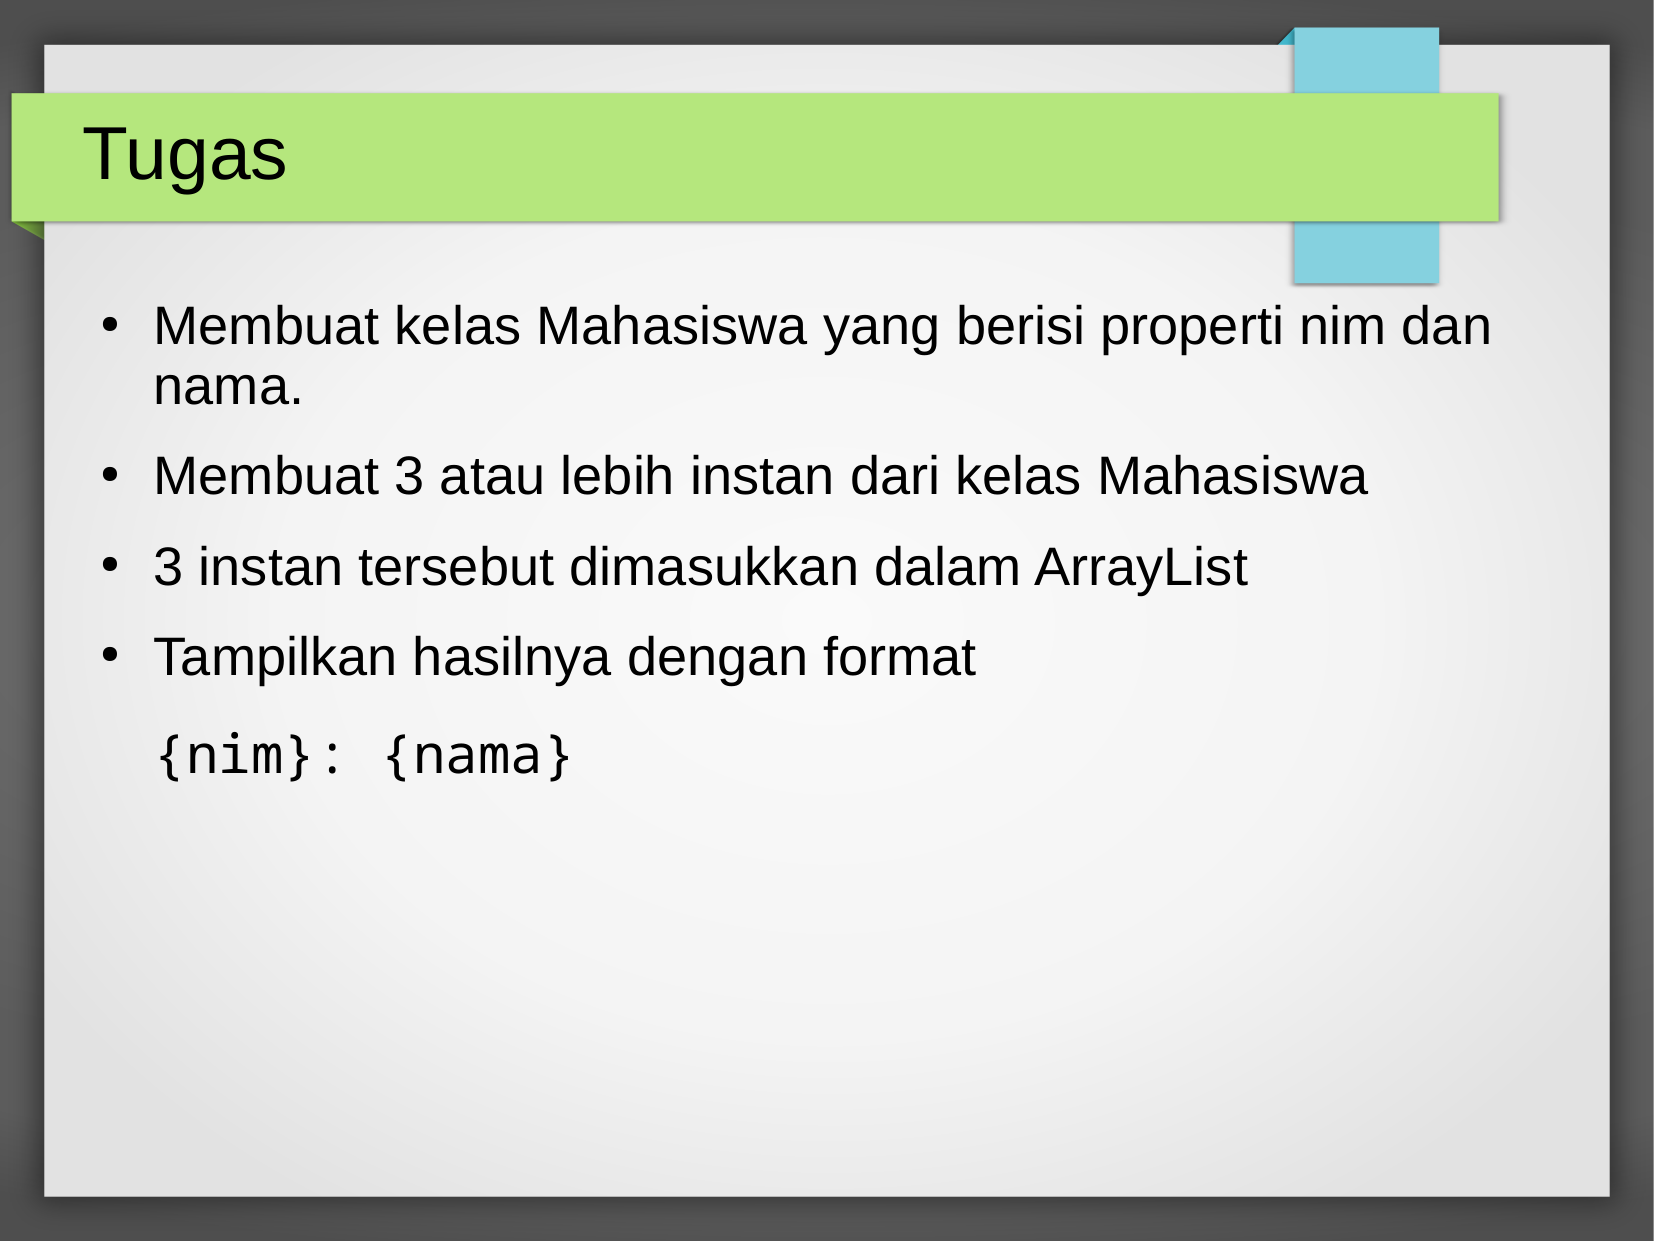

# Tugas
Membuat kelas Mahasiswa yang berisi properti nim dan nama.
Membuat 3 atau lebih instan dari kelas Mahasiswa
3 instan tersebut dimasukkan dalam ArrayList
Tampilkan hasilnya dengan format
{nim}: {nama}